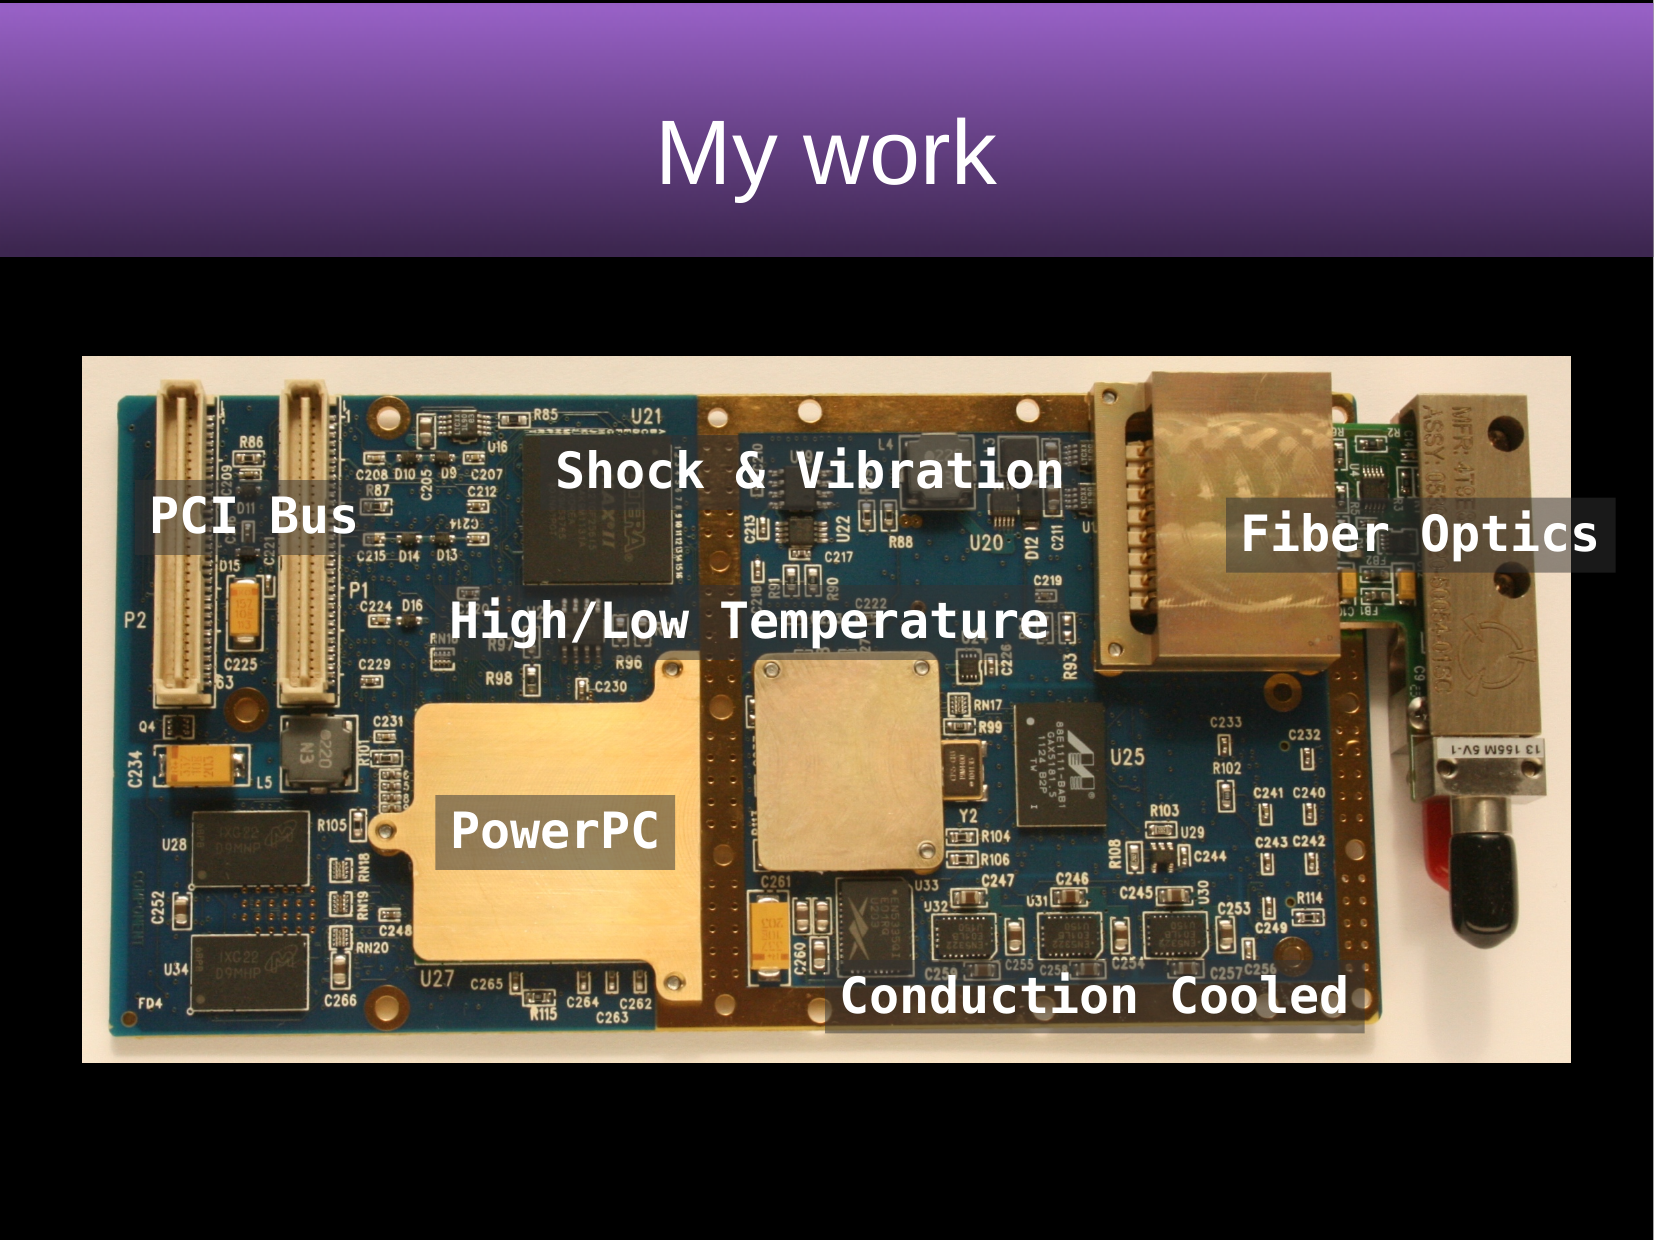

# My work
Shock & Vibration
PCI Bus
Fiber Optics
High/Low Temperature
PowerPC
Conduction Cooled